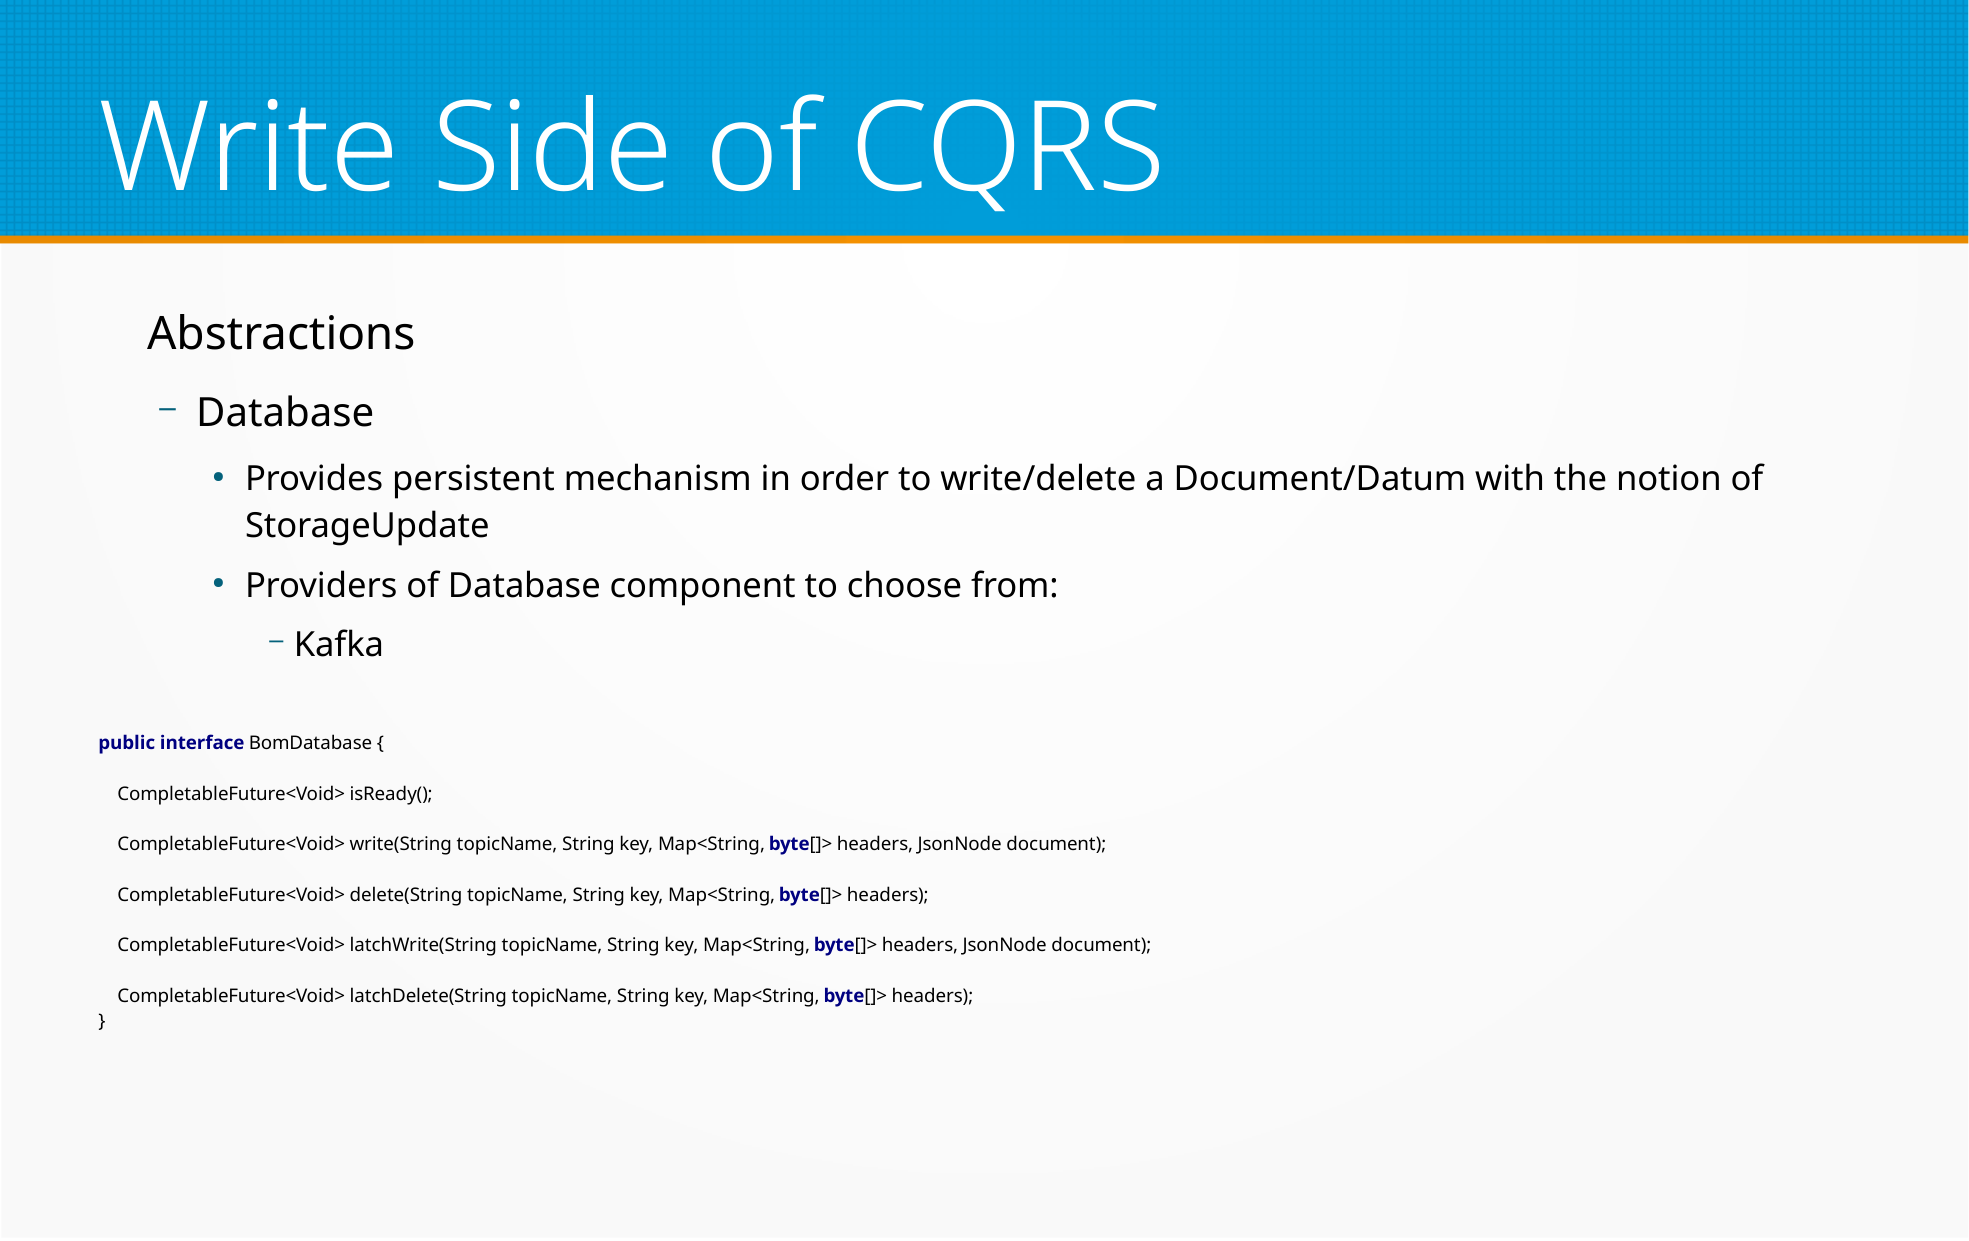

# Write Side of CQRS
Abstractions
Database
Provides persistent mechanism in order to write/delete a Document/Datum with the notion of StorageUpdate
Providers of Database component to choose from:
Kafka
public interface BomDatabase {
 CompletableFuture<Void> isReady();
 CompletableFuture<Void> write(String topicName, String key, Map<String, byte[]> headers, JsonNode document);
 CompletableFuture<Void> delete(String topicName, String key, Map<String, byte[]> headers);
 CompletableFuture<Void> latchWrite(String topicName, String key, Map<String, byte[]> headers, JsonNode document);
 CompletableFuture<Void> latchDelete(String topicName, String key, Map<String, byte[]> headers);
}